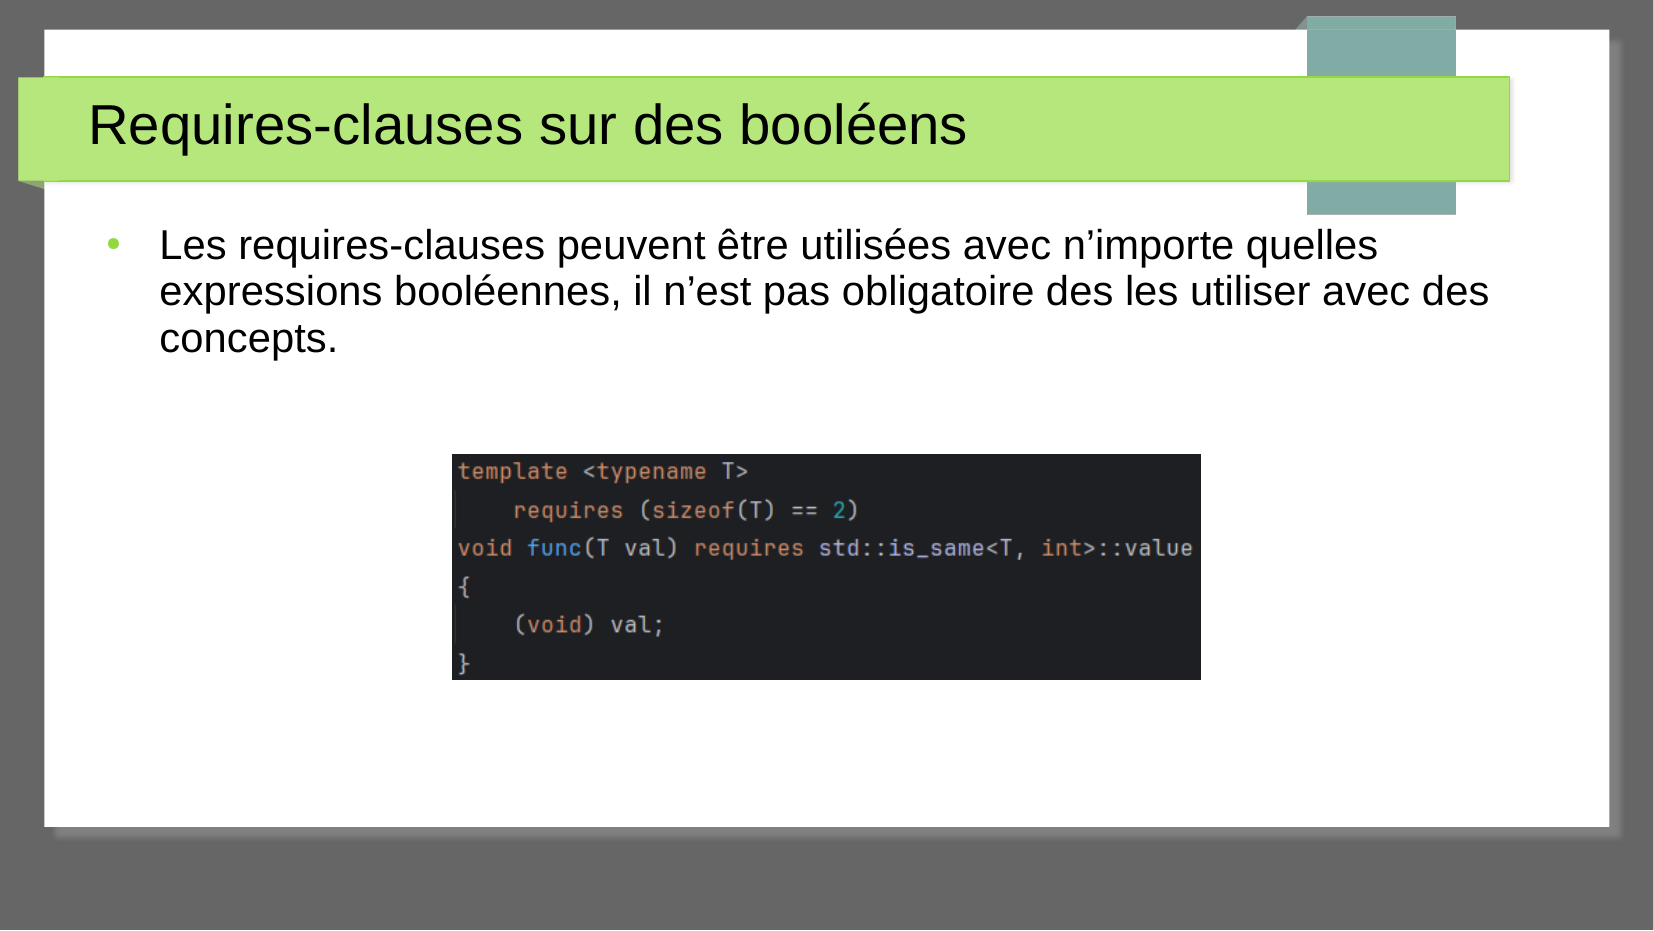

# Requires-clauses sur des booléens
Les requires-clauses peuvent être utilisées avec n’importe quelles expressions booléennes, il n’est pas obligatoire des les utiliser avec des concepts.